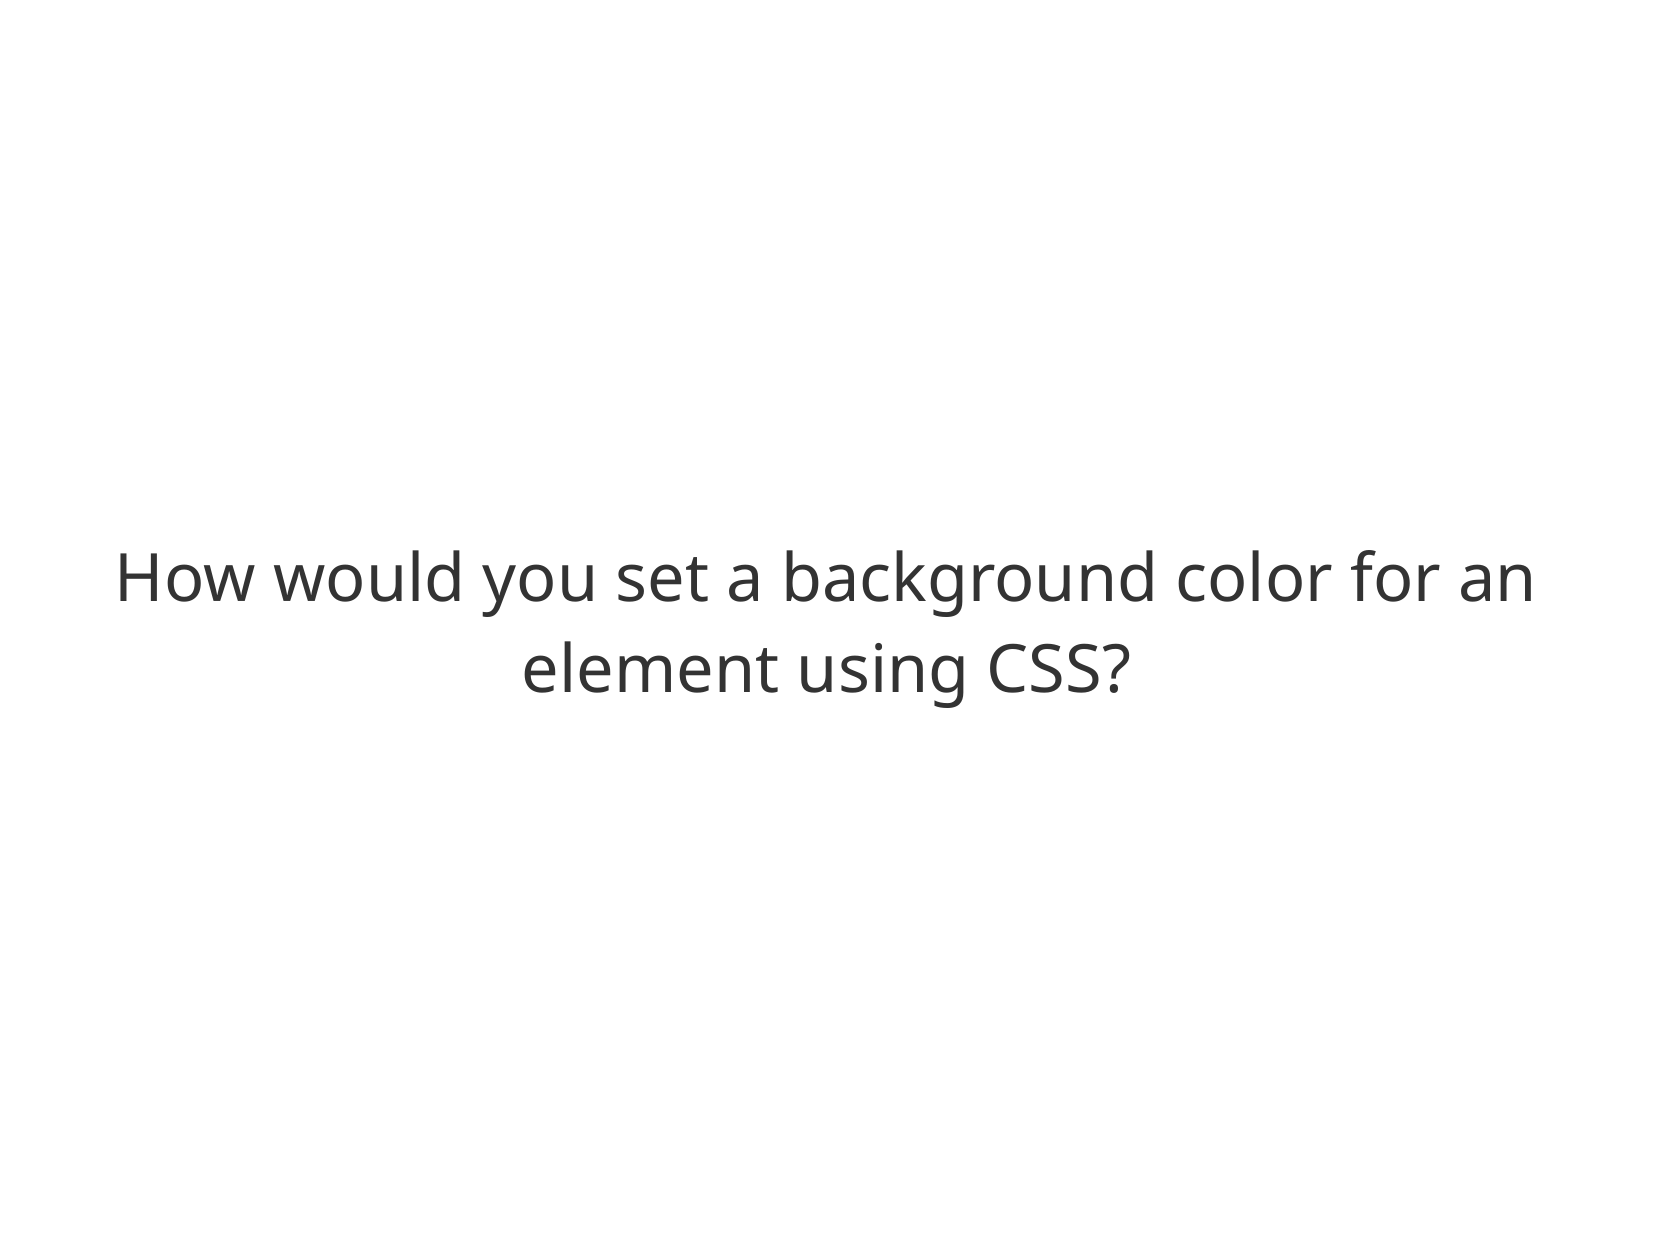

# How would you set a background color for an element using CSS?